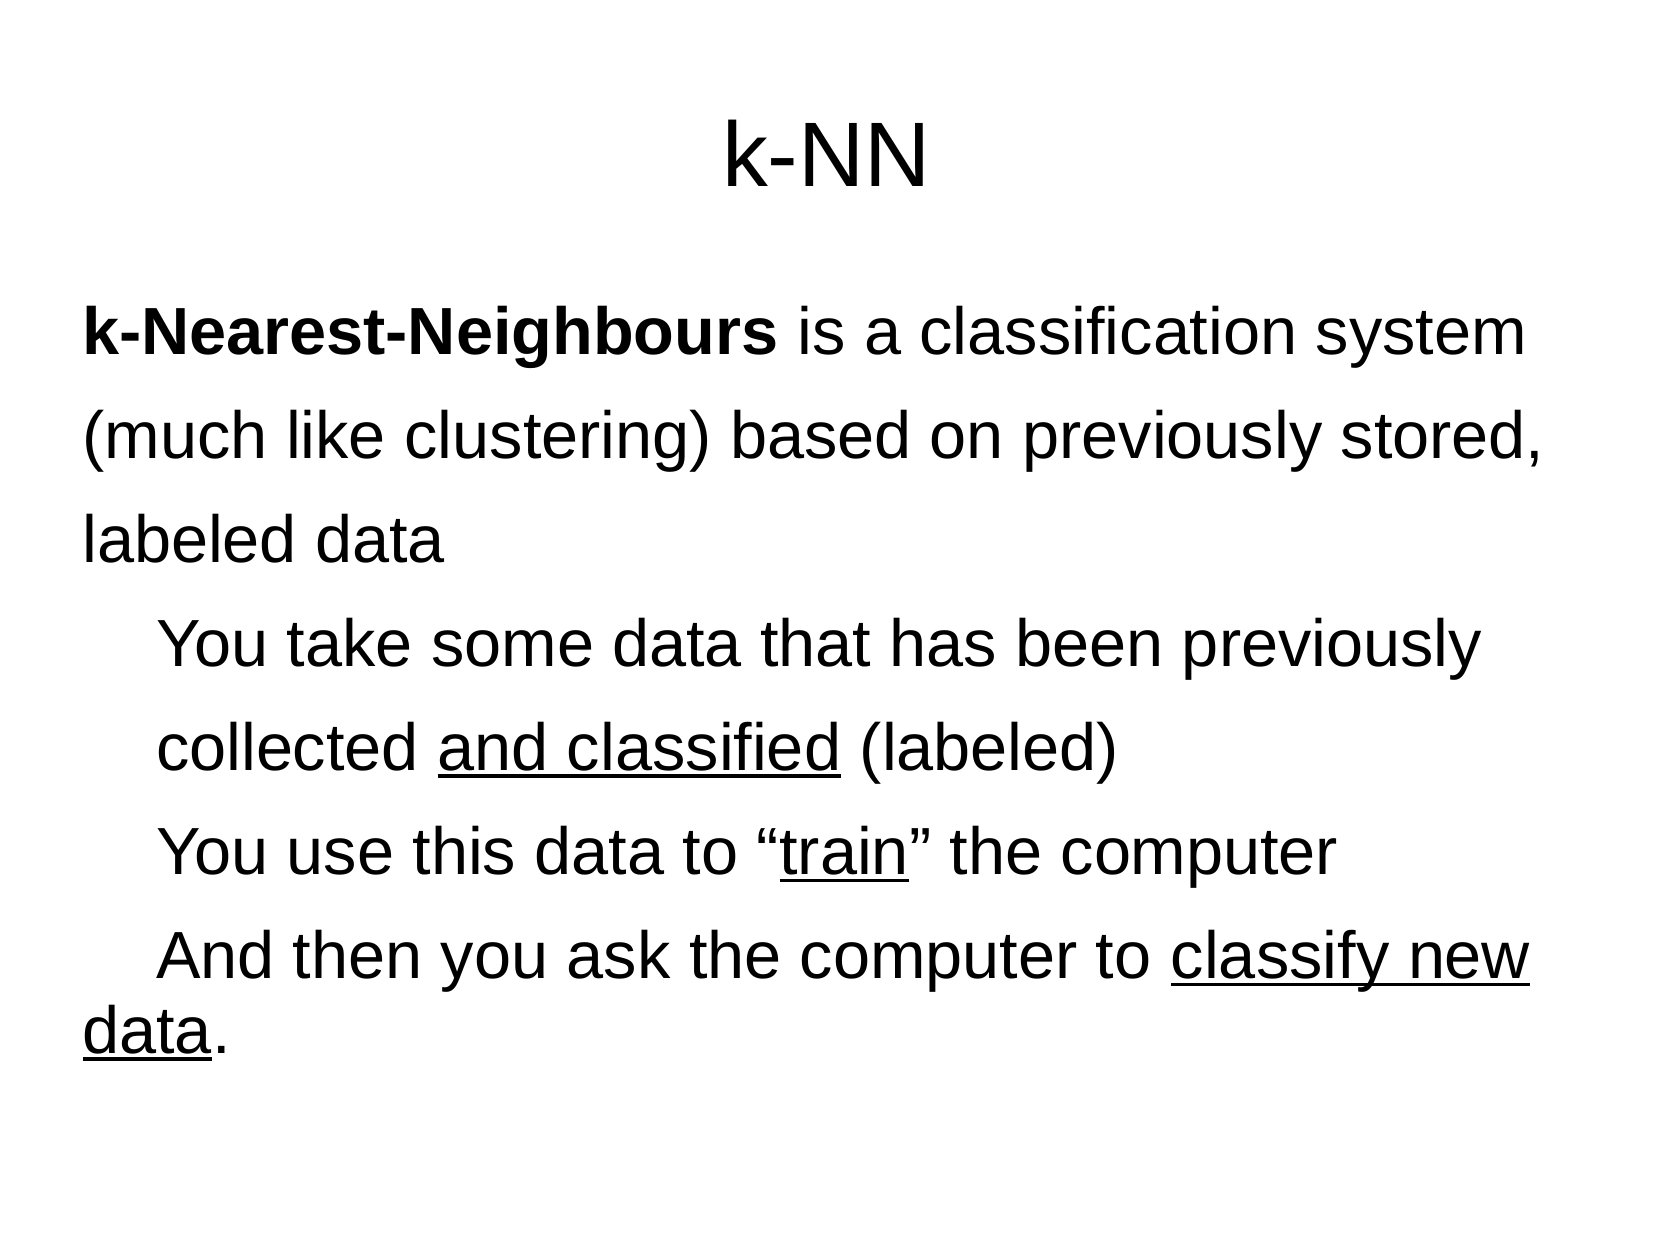

k-NN
k-Nearest-Neighbours is a classification system
(much like clustering) based on previously stored,
labeled data
	You take some data that has been previously
	collected and classified (labeled)
	You use this data to “train” the computer
	And then you ask the computer to classify new data.